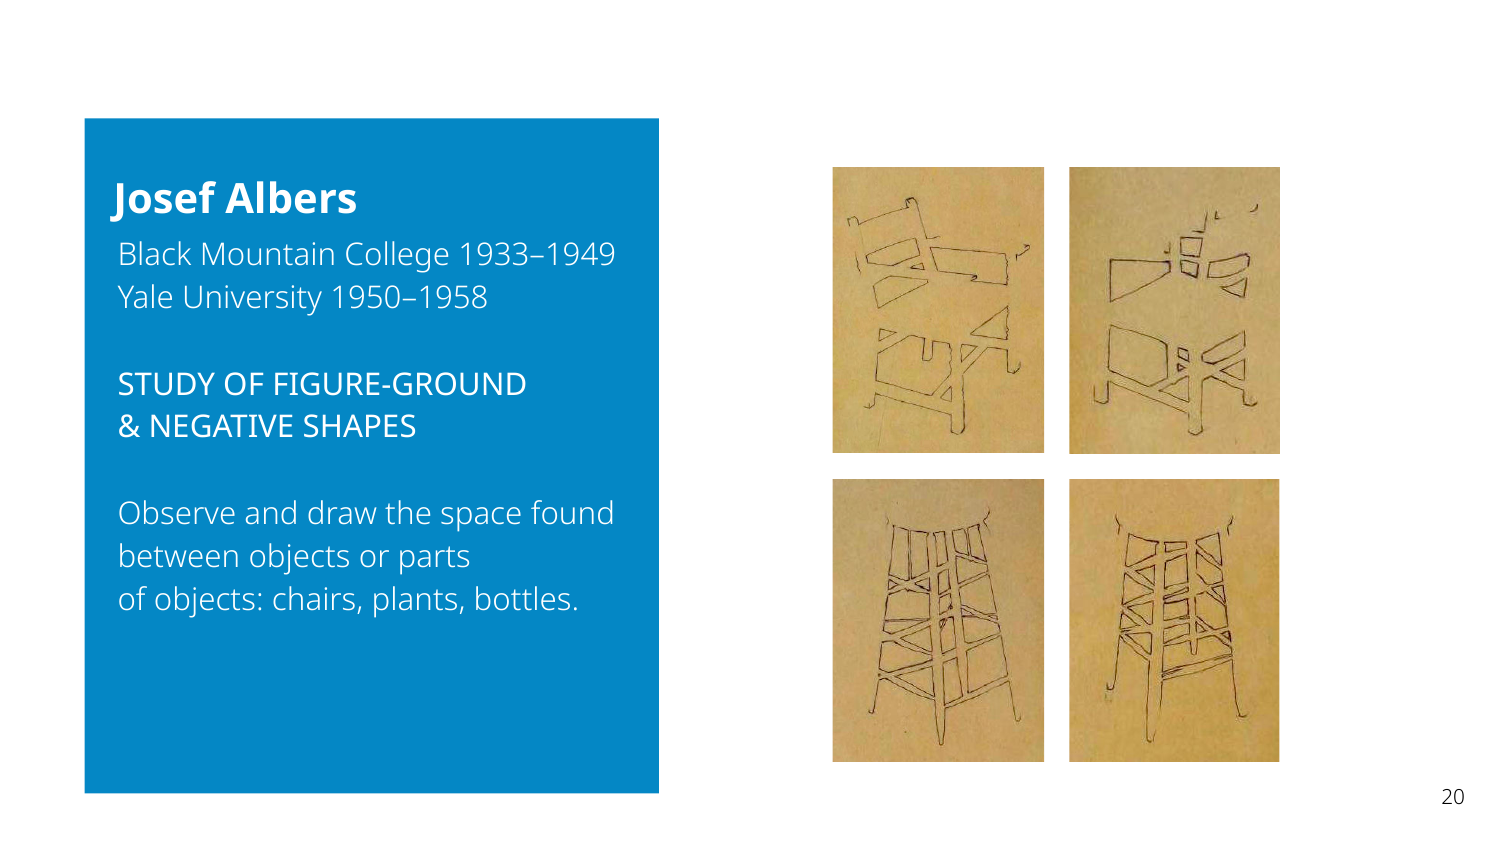

Josef Albers
# Black Mountain College 1933–1949 Yale University 1950–1958 Study of figure-ground & negative shapes Observe and draw the space found between objects or parts of objects: chairs, plants, bottles.